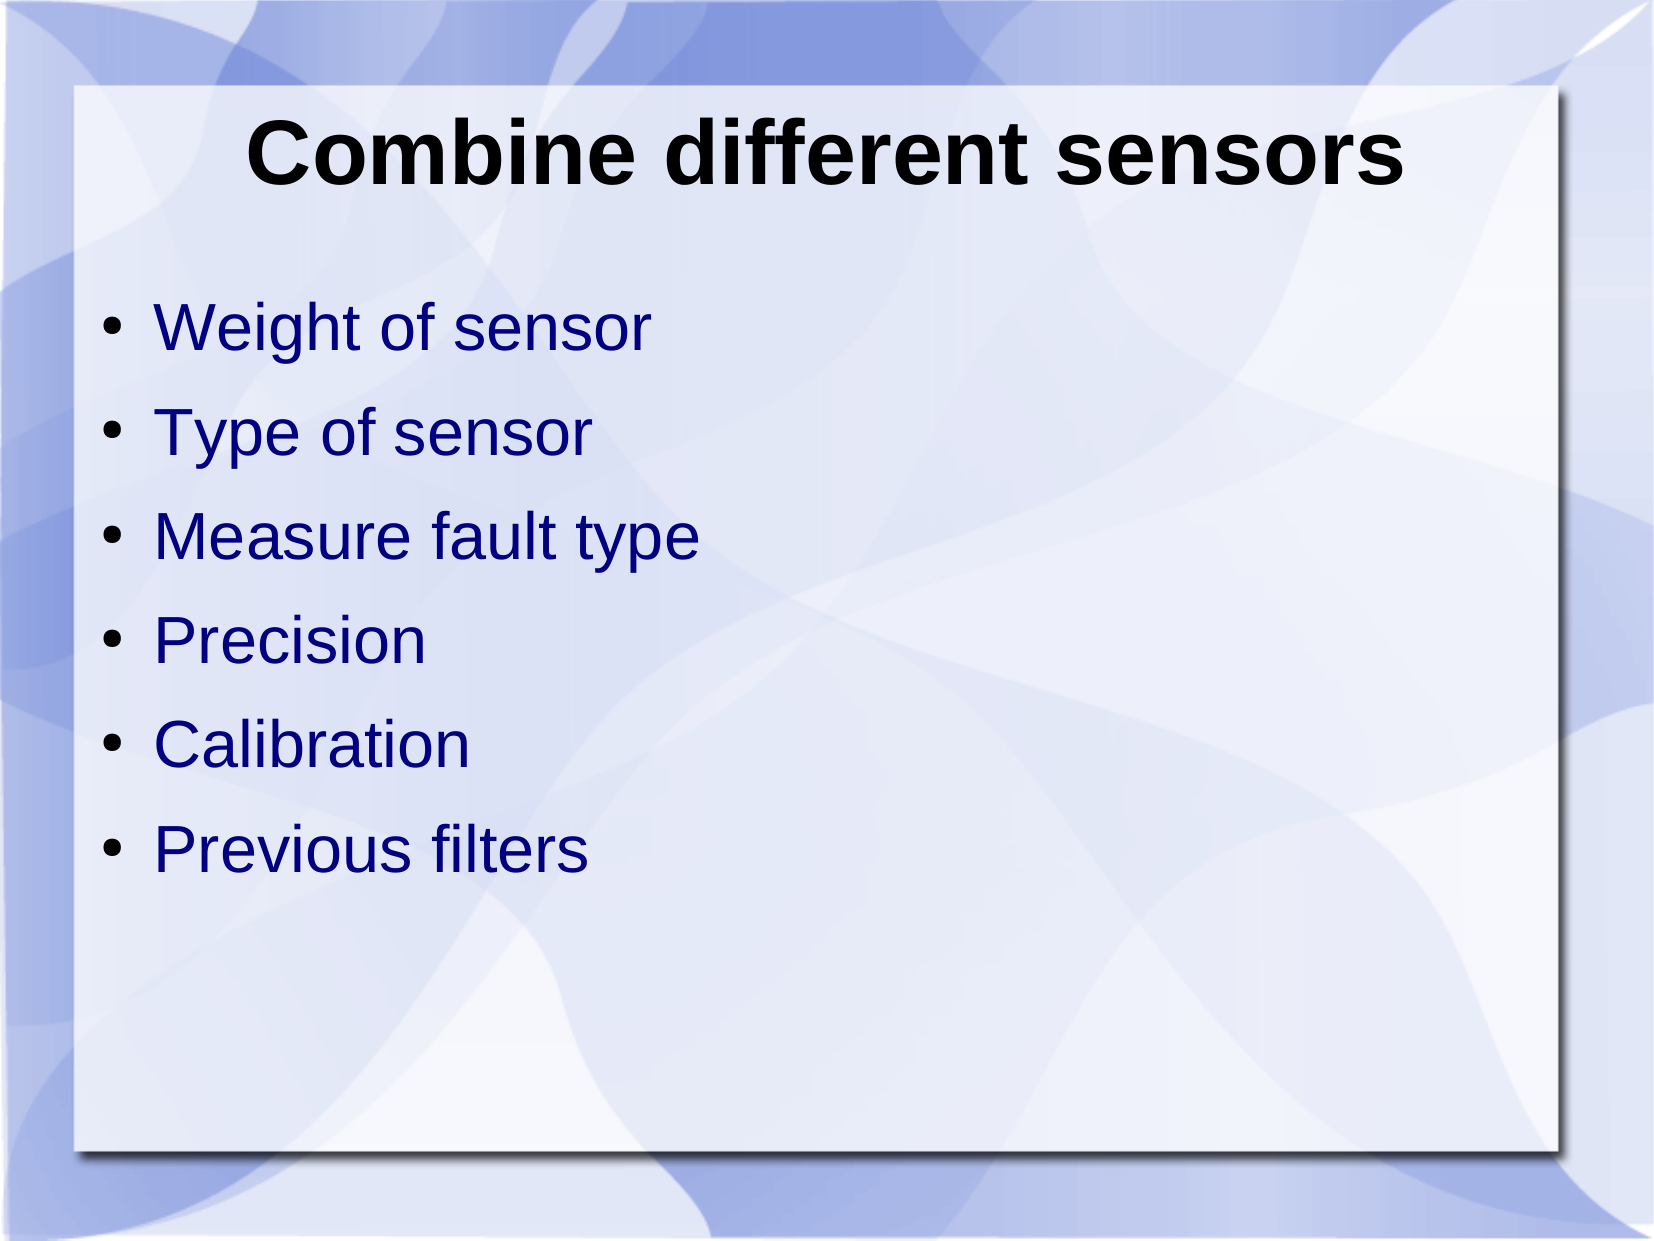

# Combine different sensors
Weight of sensor
Type of sensor
Measure fault type
Precision
Calibration
Previous filters